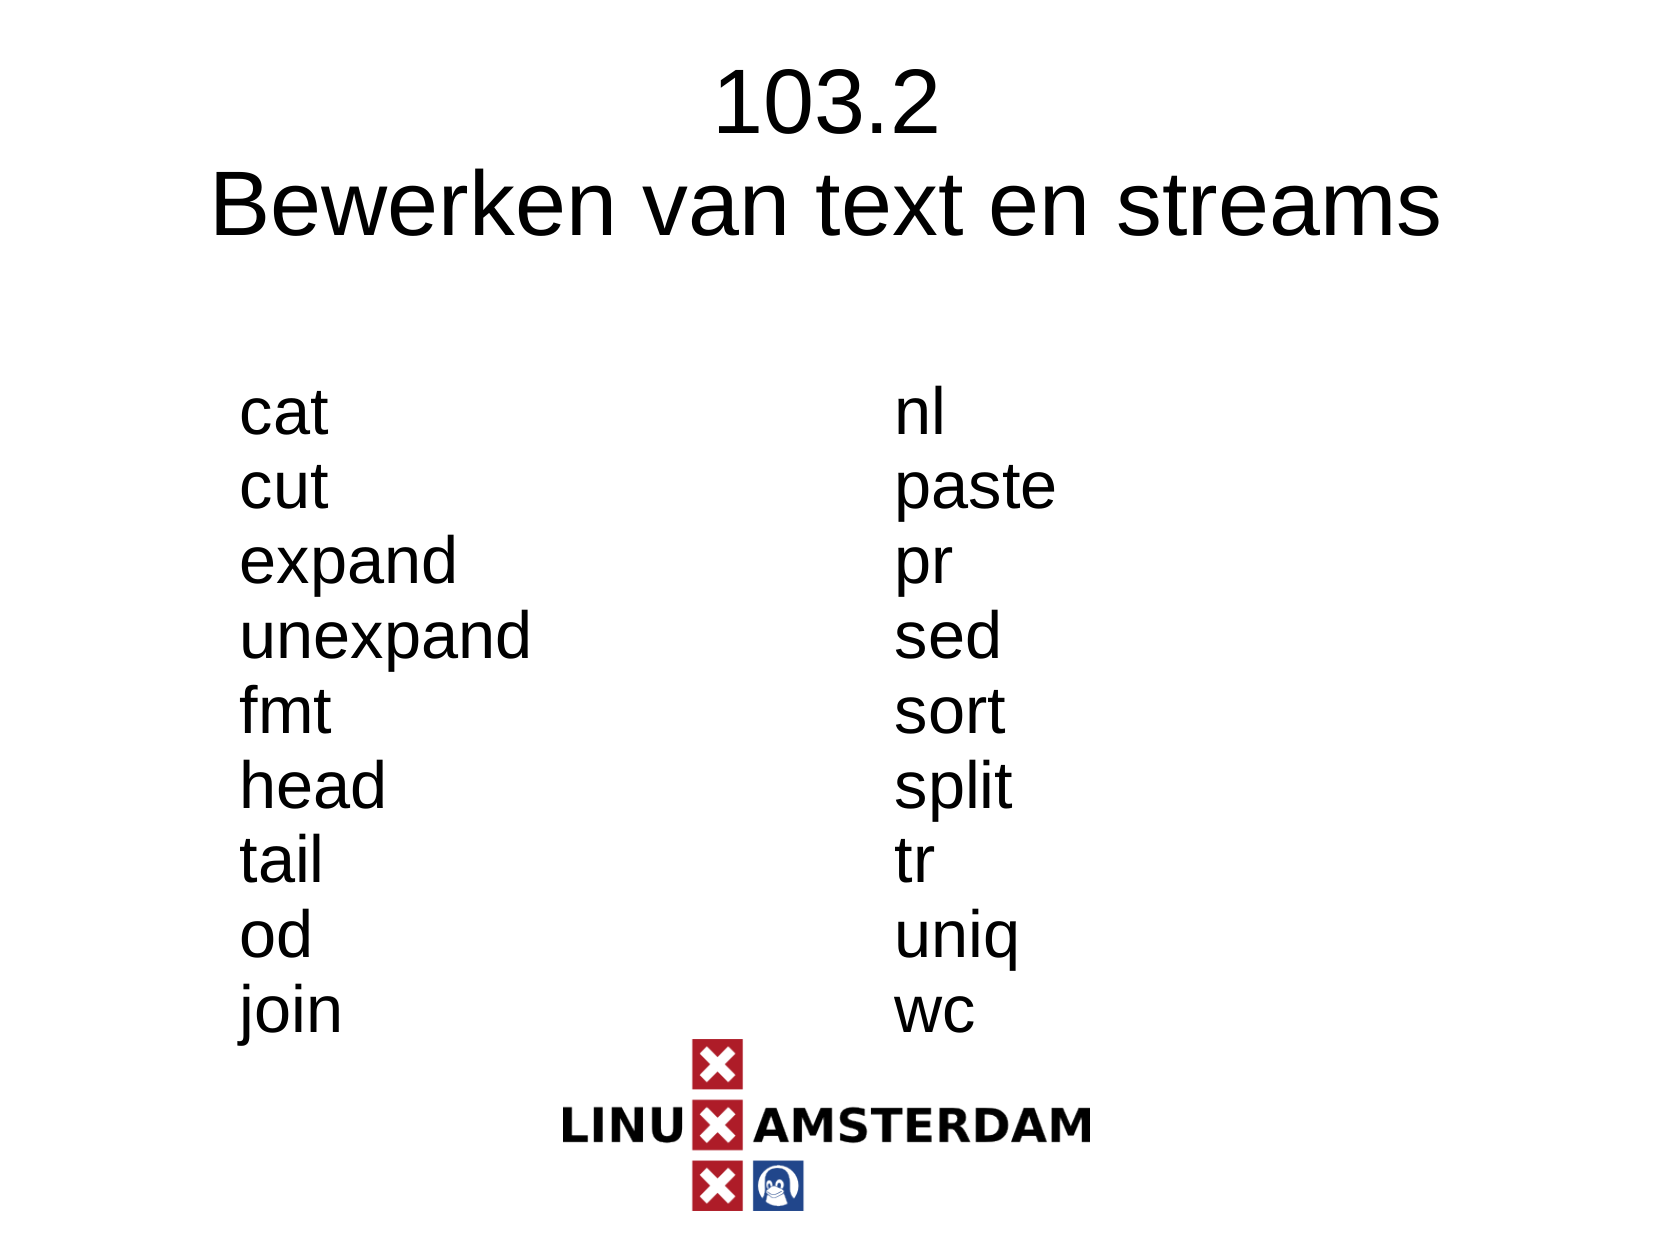

# 103.2 Bewerken van text en streams
| cat cut expand unexpand fmt head tail od join | nl paste pr sed sort split tr uniq wc |
| --- | --- |